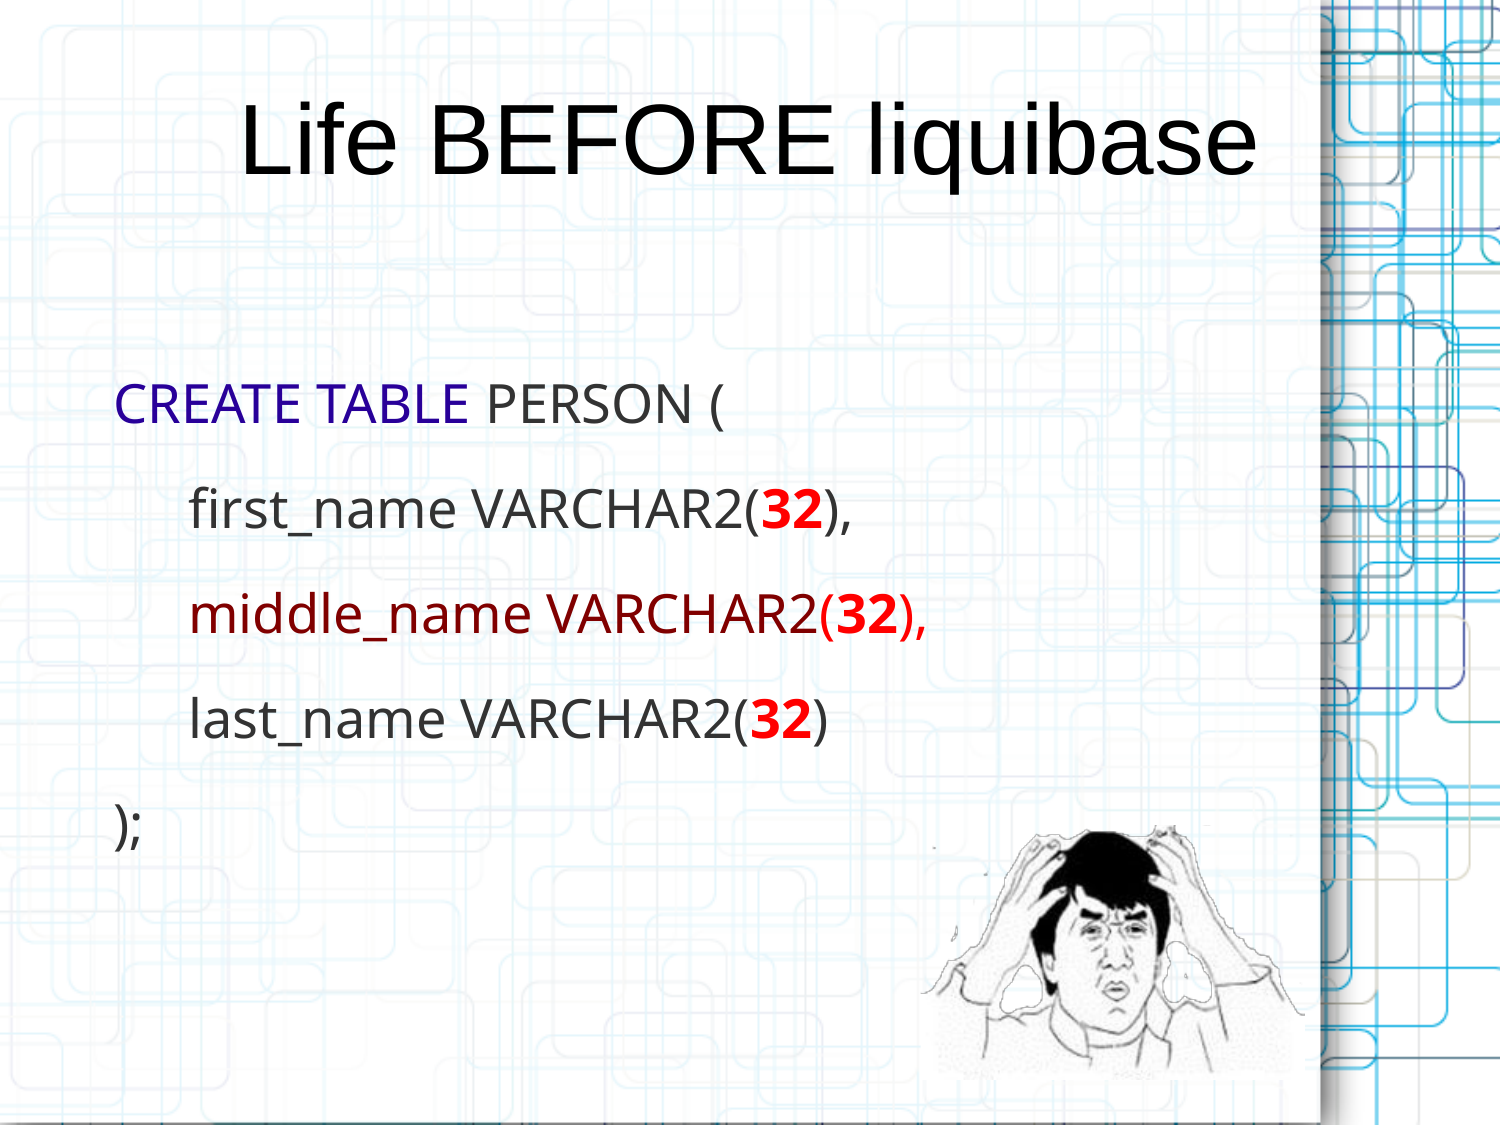

# Life BEFORE liquibase
CREATE TABLE PERSON (
	first_name VARCHAR2(32),
	middle_name VARCHAR2(32),
	last_name VARCHAR2(32)
);